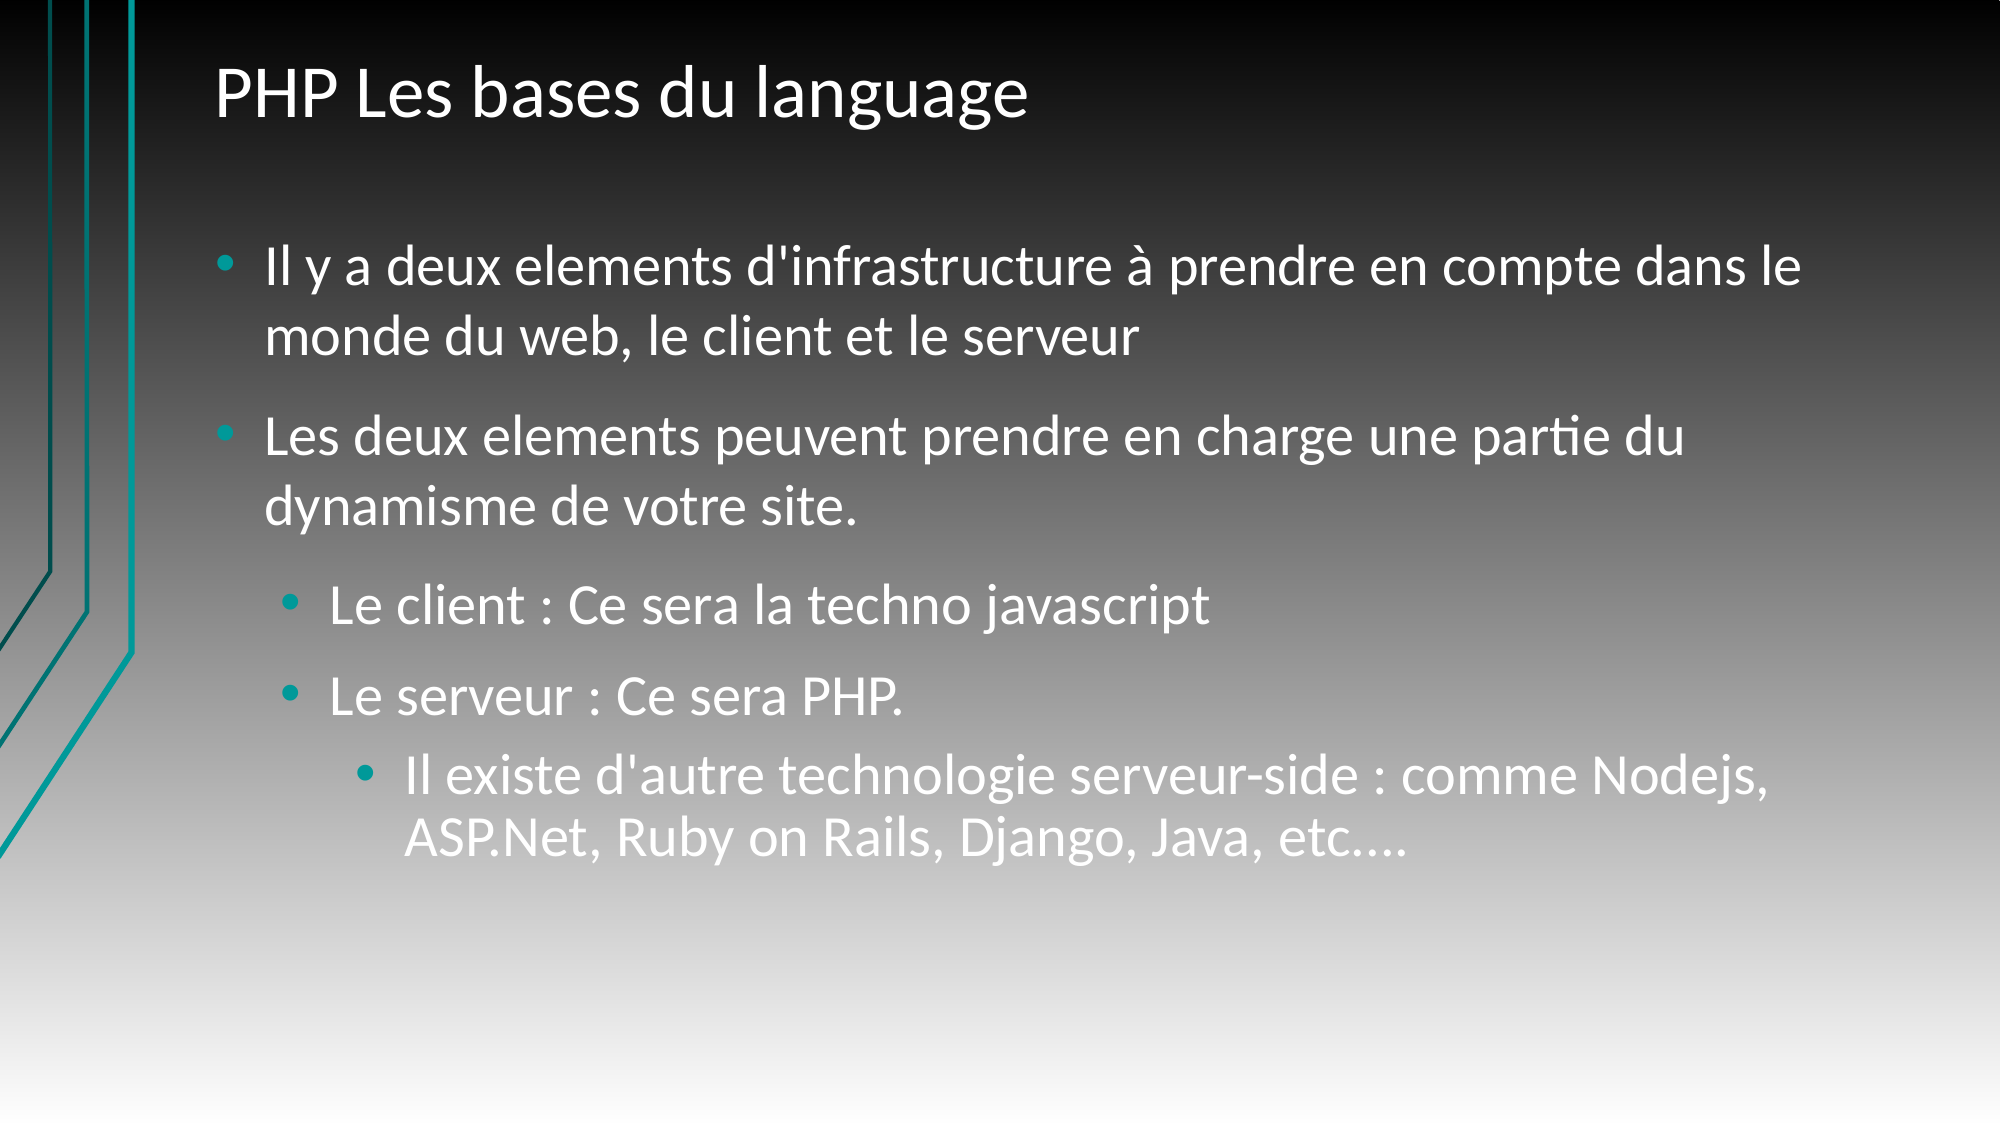

# PHP Les bases du language
Il y a deux elements d'infrastructure à prendre en compte dans le monde du web, le client et le serveur
Les deux elements peuvent prendre en charge une partie du dynamisme de votre site.
Le client : Ce sera la techno javascript
Le serveur : Ce sera PHP.
Il existe d'autre technologie serveur-side : comme Nodejs, ASP.Net, Ruby on Rails, Django, Java, etc....